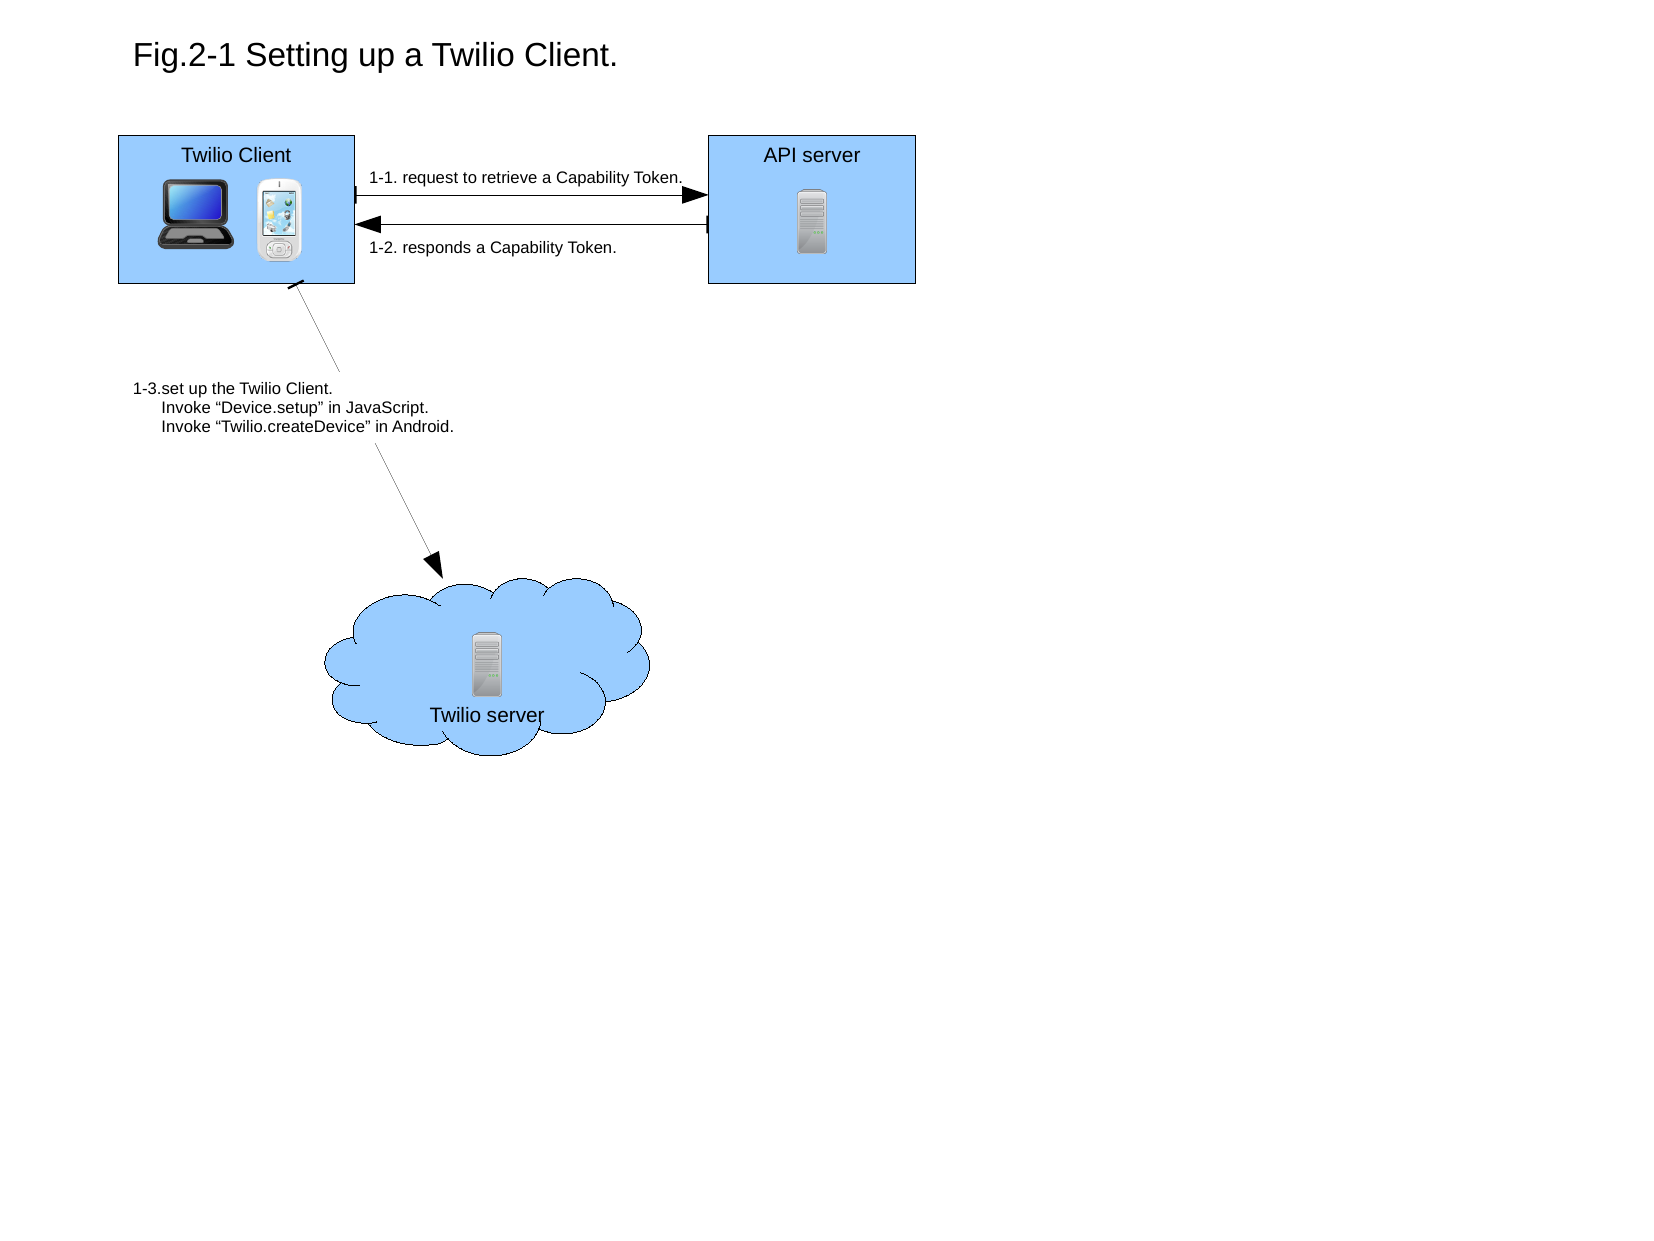

Fig.2-1 Setting up a Twilio Client.
Twilio Client
API server
1-1. request to retrieve a Capability Token.
1-2. responds a Capability Token.
1-3.set up the Twilio Client.
 Invoke “Device.setup” in JavaScript.
 Invoke “Twilio.createDevice” in Android.
Twilio server